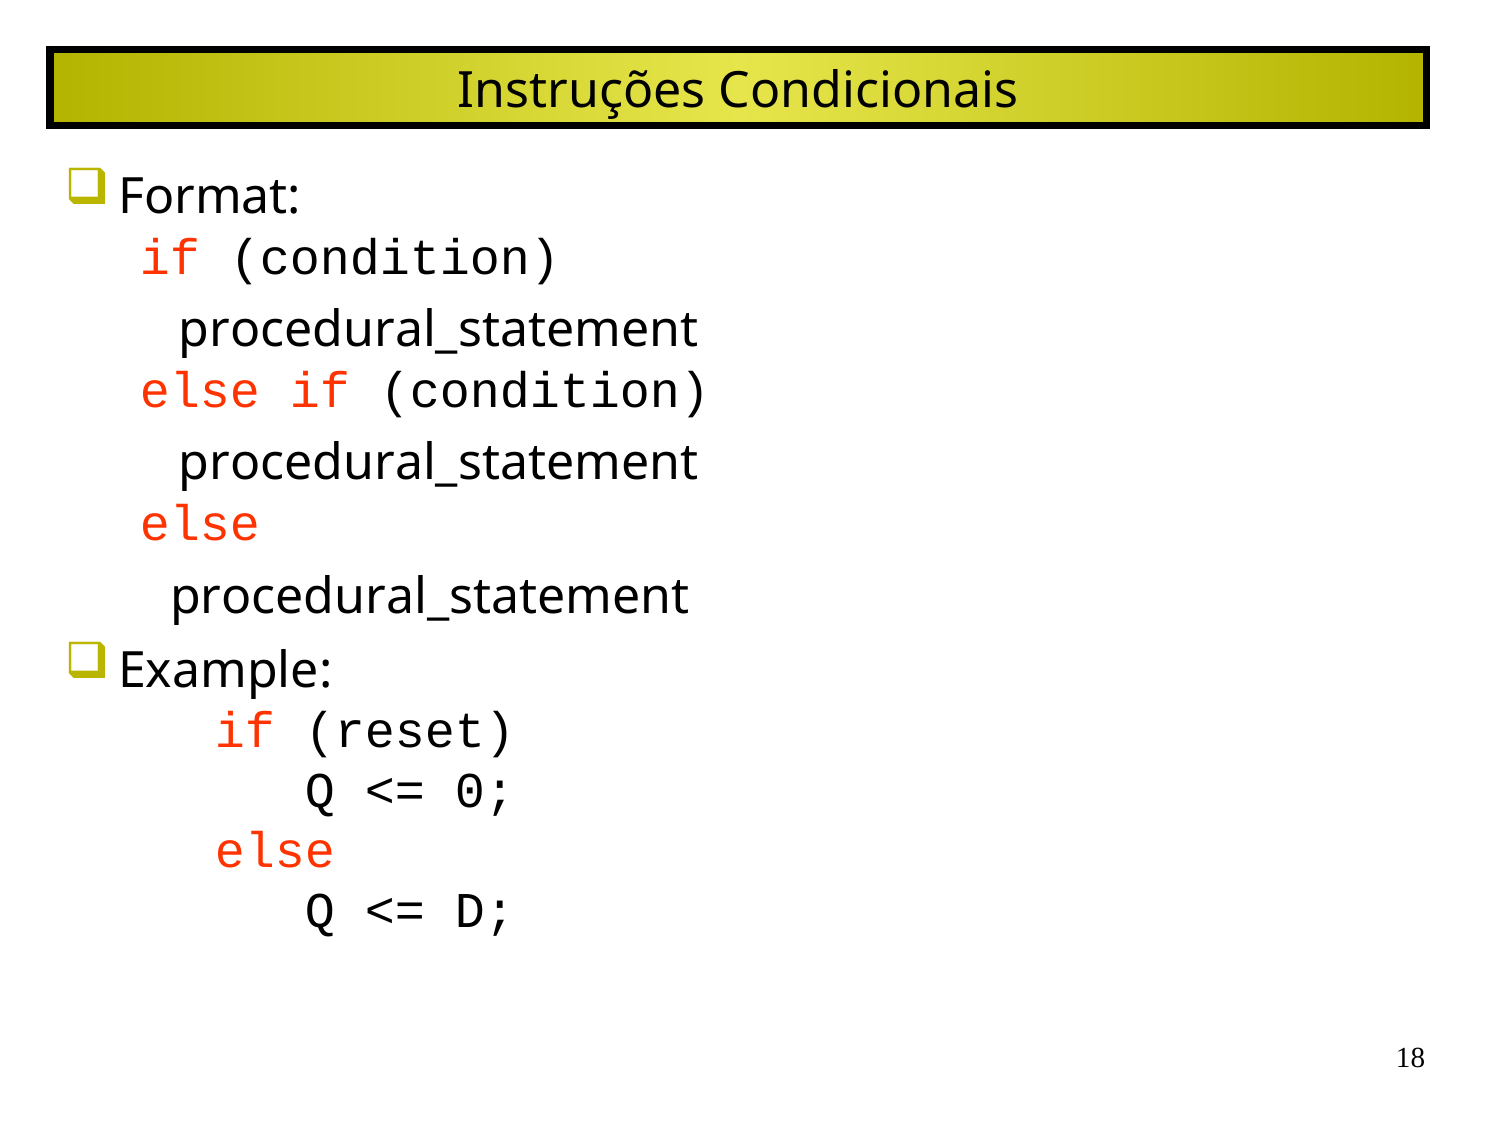

# Instruções Condicionais
Format:
if (condition)‏
 procedural_statement
else if (condition)‏
 procedural_statement
else
	 procedural_statement
Example:
if (reset)‏
 Q <= 0;
else
 Q <= D;
18